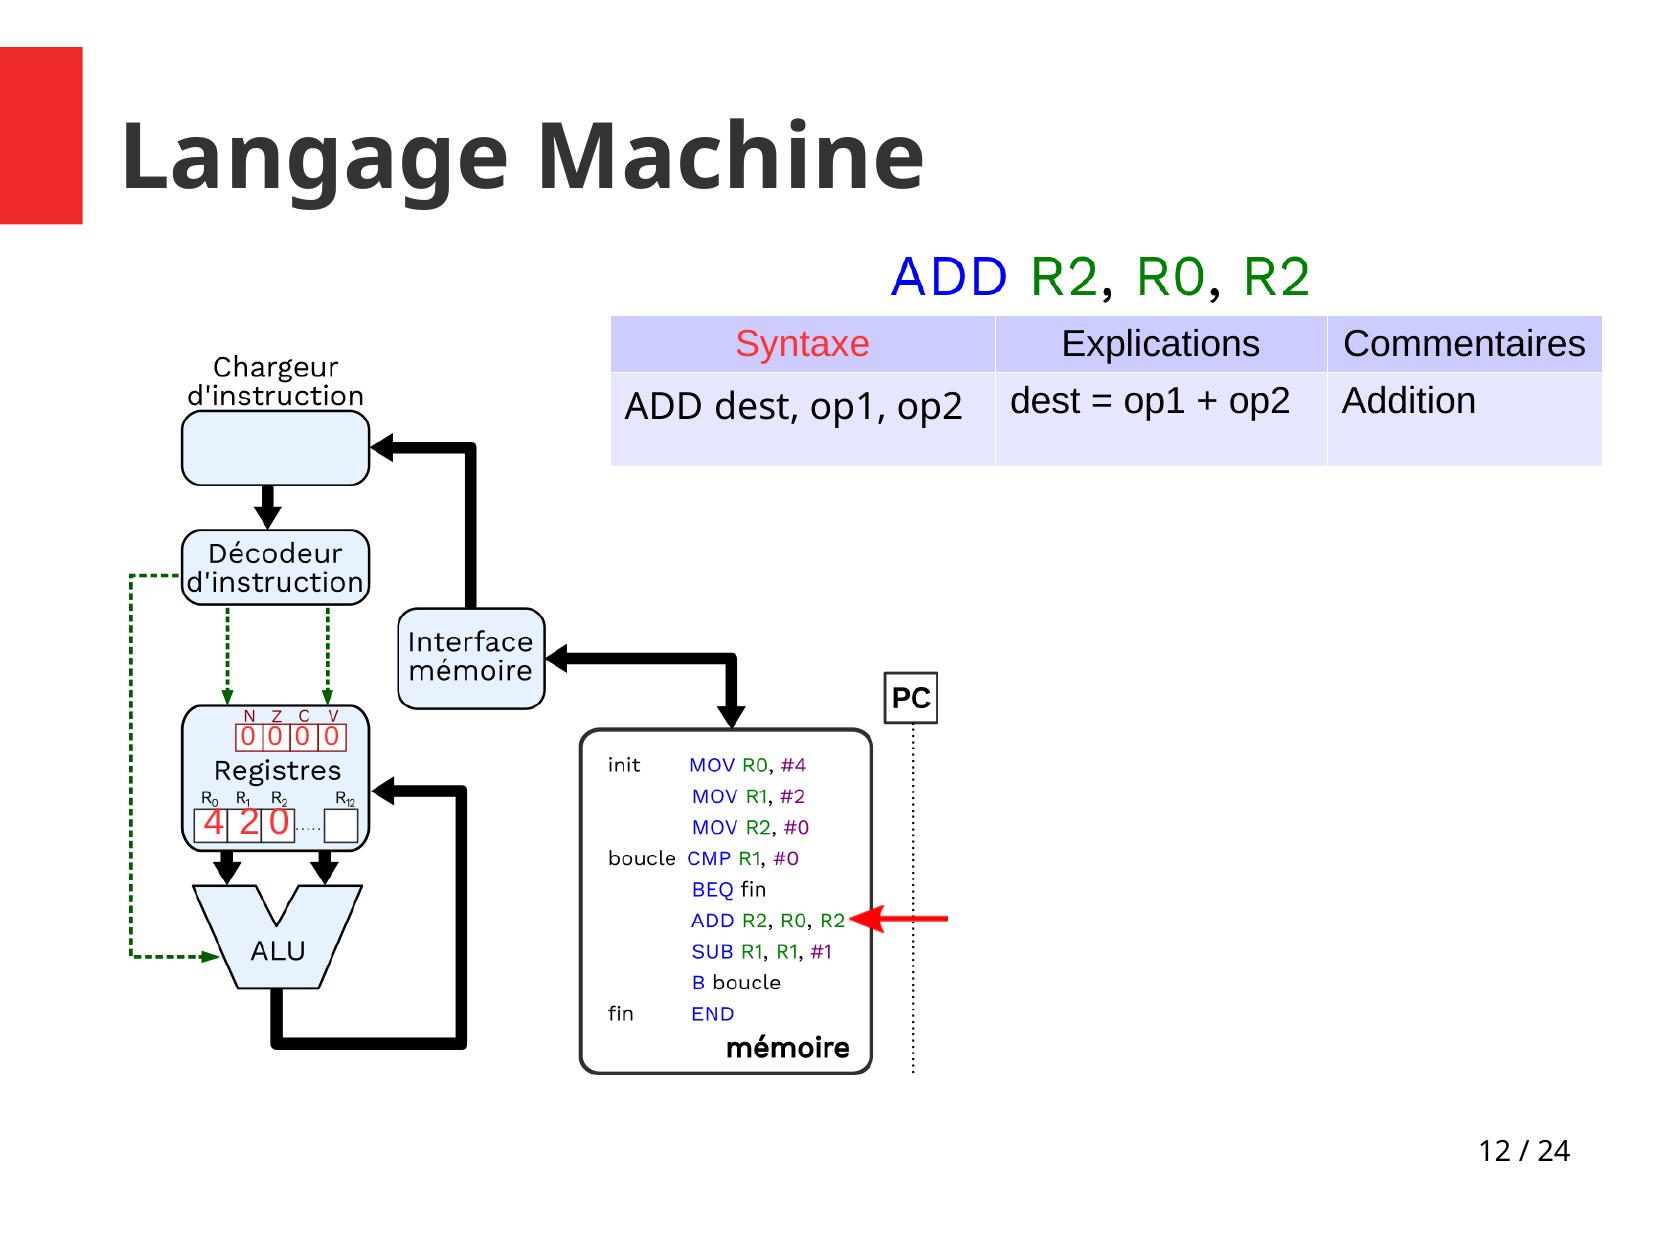

# Langage Machine
| Syntaxe | Explications | Commentaires |
| --- | --- | --- |
| ADD dest, op1, op2 | dest = op1 + op2 | Addition |
0
0
0
0
4
2
0
12